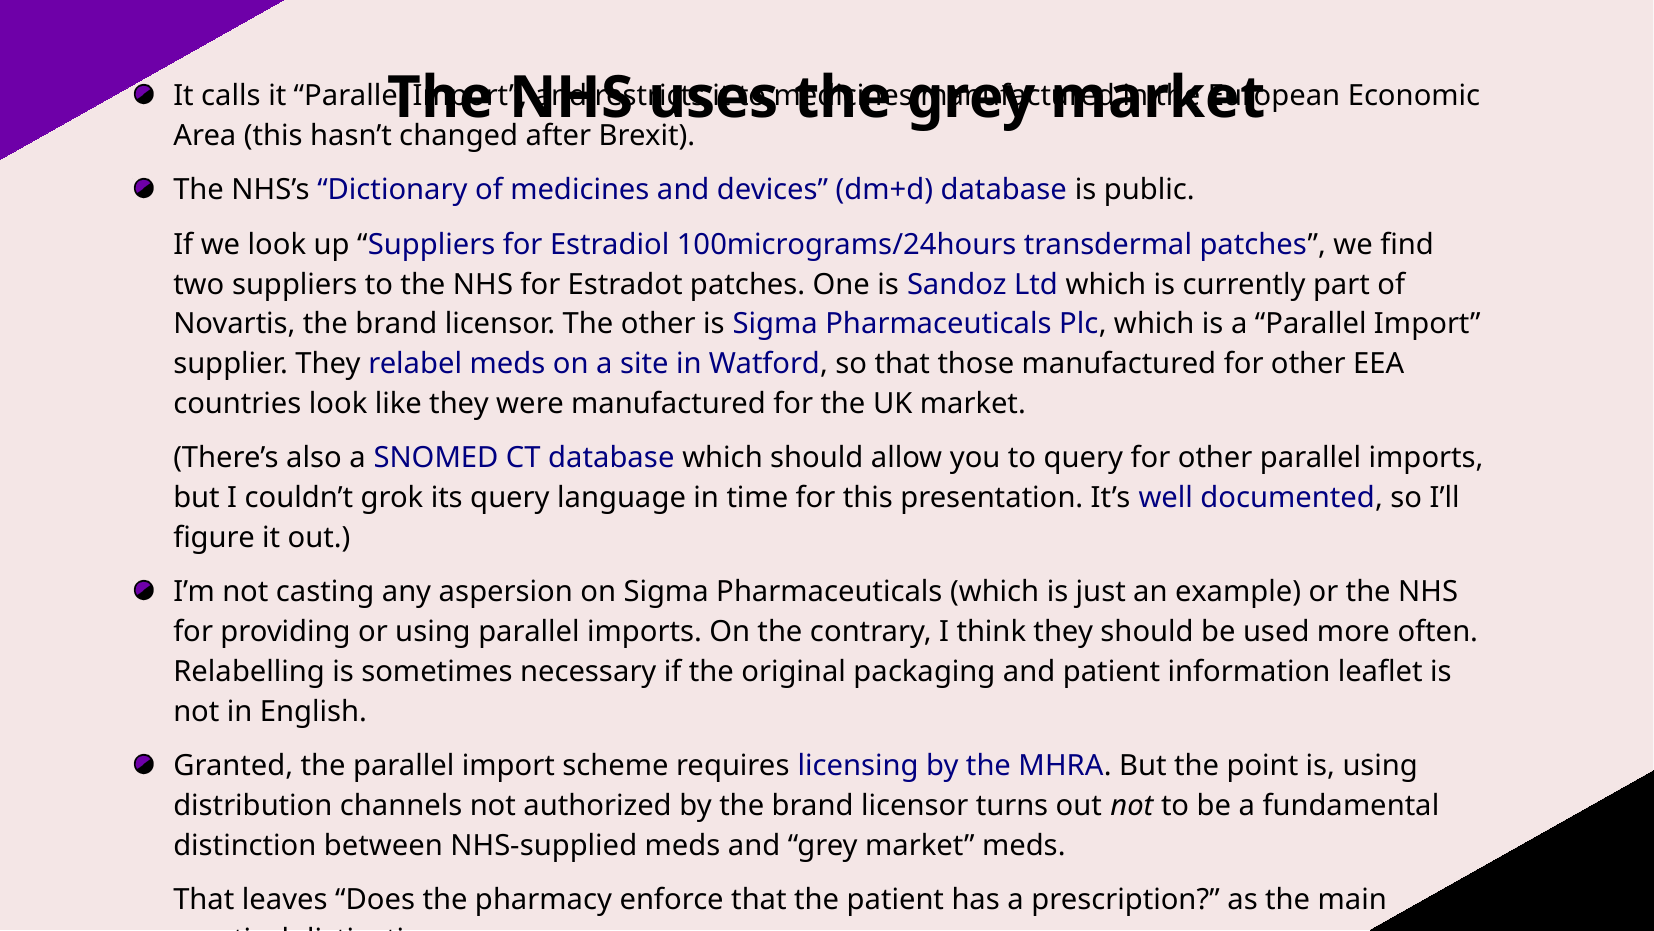

# The NHS uses the grey market
It calls it “Parallel Import”, and restricts it to medicines manufactured in the European Economic Area (this hasn’t changed after Brexit).
The NHS’s “Dictionary of medicines and devices” (dm+d) database is public.
If we look up “Suppliers for Estradiol 100micrograms/24hours transdermal patches”, we find two suppliers to the NHS for Estradot patches. One is Sandoz Ltd which is currently part of Novartis, the brand licensor. The other is Sigma Pharmaceuticals Plc, which is a “Parallel Import” supplier. They relabel meds on a site in Watford, so that those manufactured for other EEA countries look like they were manufactured for the UK market.
(There’s also a SNOMED CT database which should allow you to query for other parallel imports, but I couldn’t grok its query language in time for this presentation. It’s well documented, so I’ll figure it out.)
I’m not casting any aspersion on Sigma Pharmaceuticals (which is just an example) or the NHS for providing or using parallel imports. On the contrary, I think they should be used more often. Relabelling is sometimes necessary if the original packaging and patient information leaflet is not in English.
Granted, the parallel import scheme requires licensing by the MHRA. But the point is, using distribution channels not authorized by the brand licensor turns out not to be a fundamental distinction between NHS-supplied meds and “grey market” meds.
That leaves “Does the pharmacy enforce that the patient has a prescription?” as the main practical distinction.